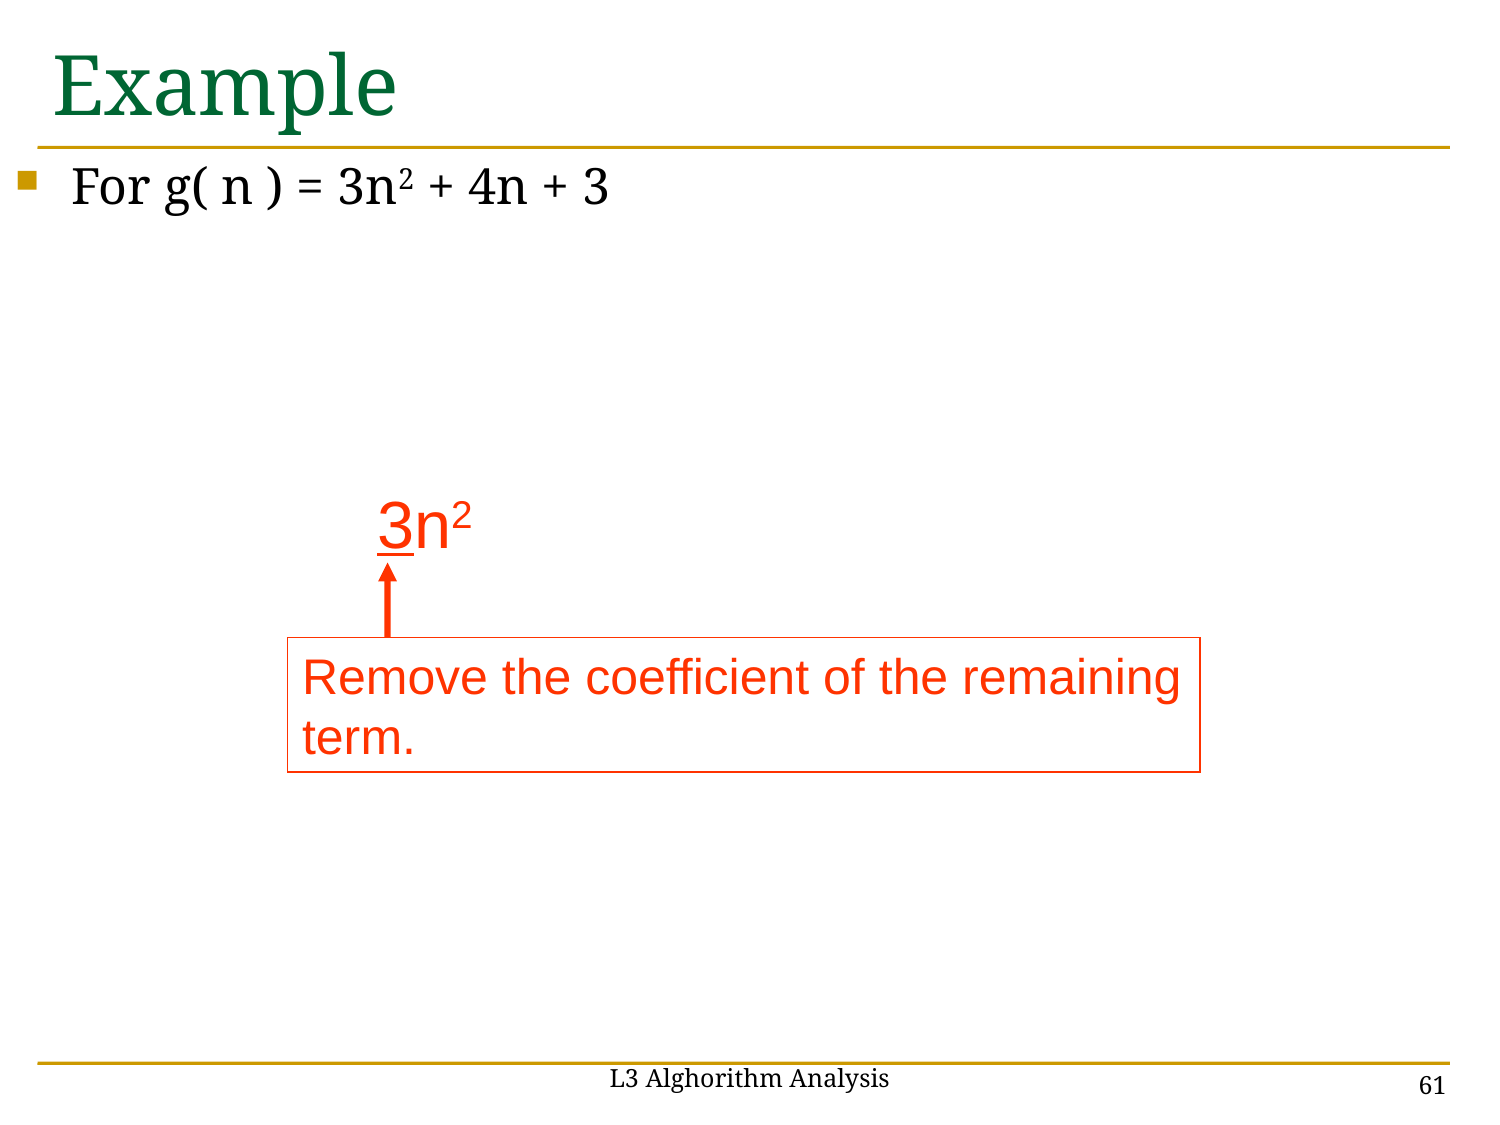

# Example
For g( n ) = 3n2 + 4n + 3
3n2
Remove the coefficient of the remaining term.
L3 Alghorithm Analysis